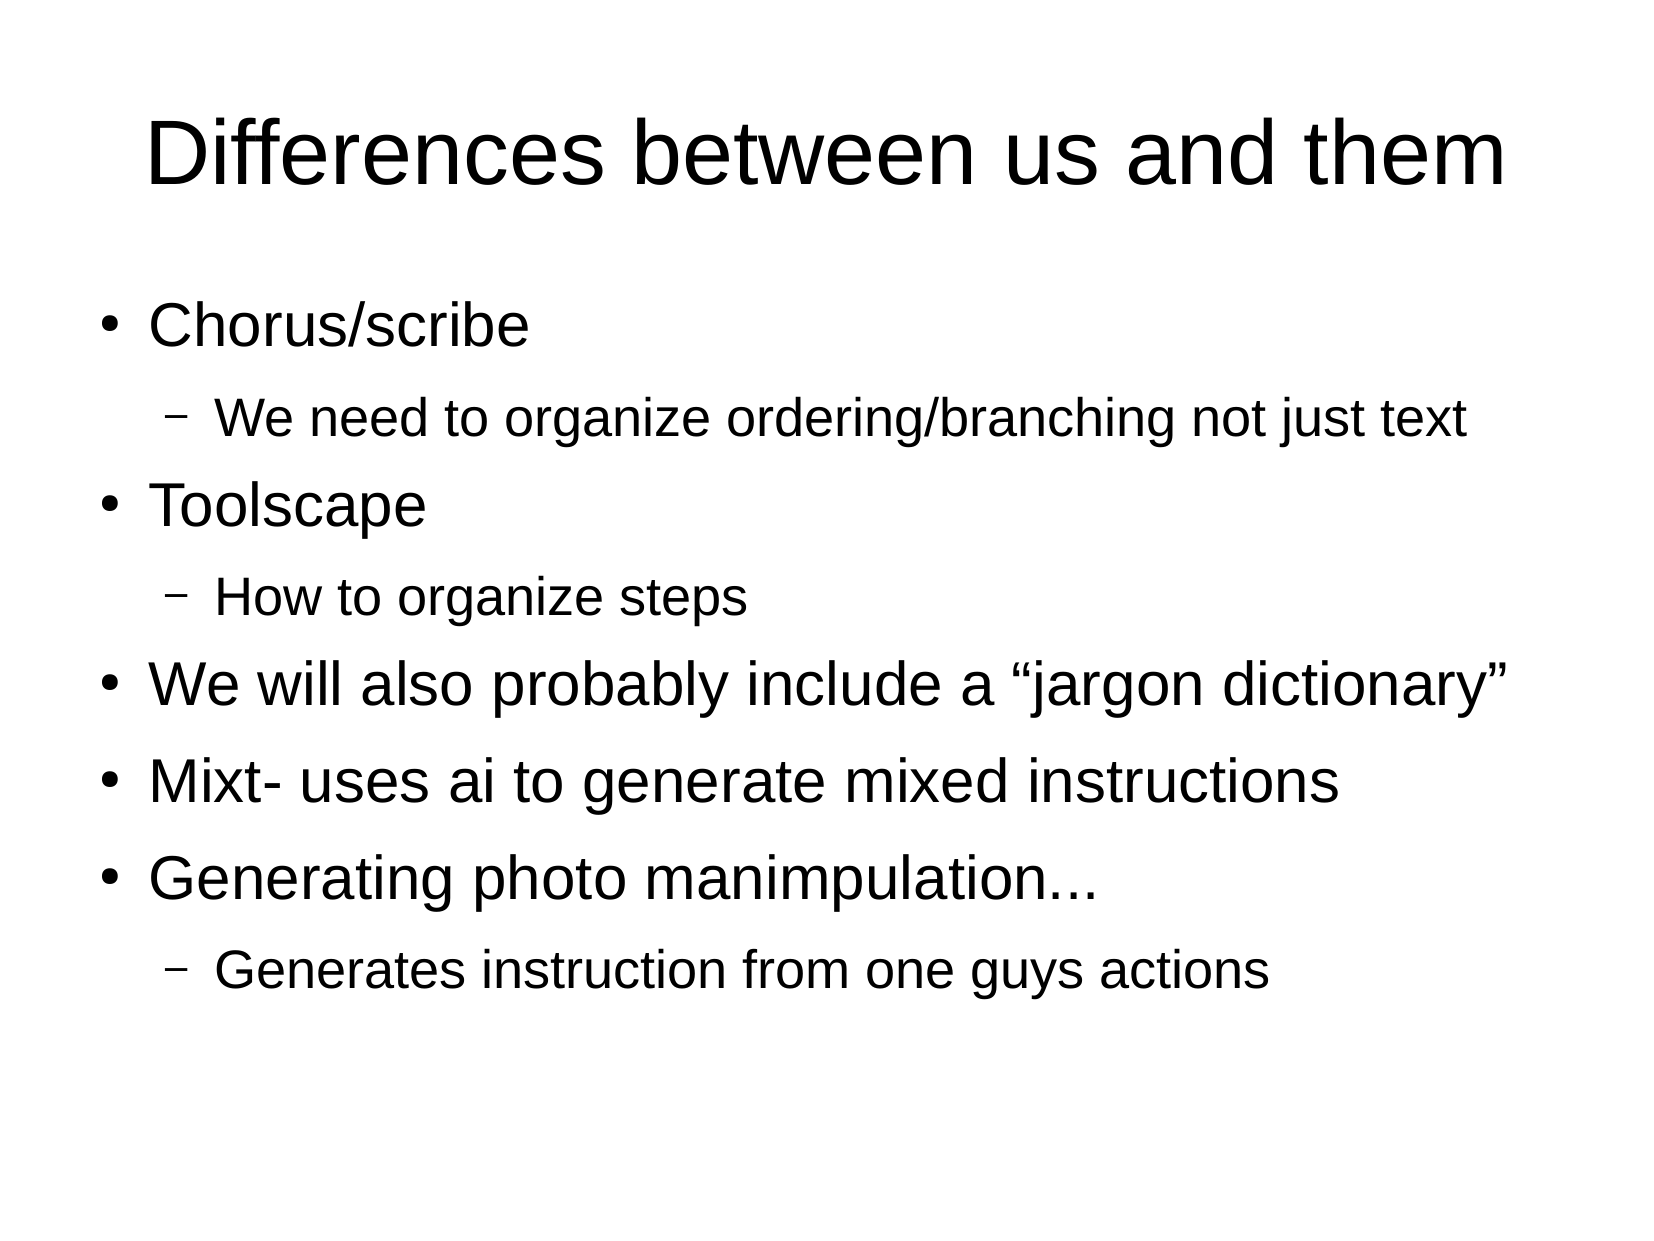

# Differences between us and them
Chorus/scribe
We need to organize ordering/branching not just text
Toolscape
How to organize steps
We will also probably include a “jargon dictionary”
Mixt- uses ai to generate mixed instructions
Generating photo manimpulation...
Generates instruction from one guys actions